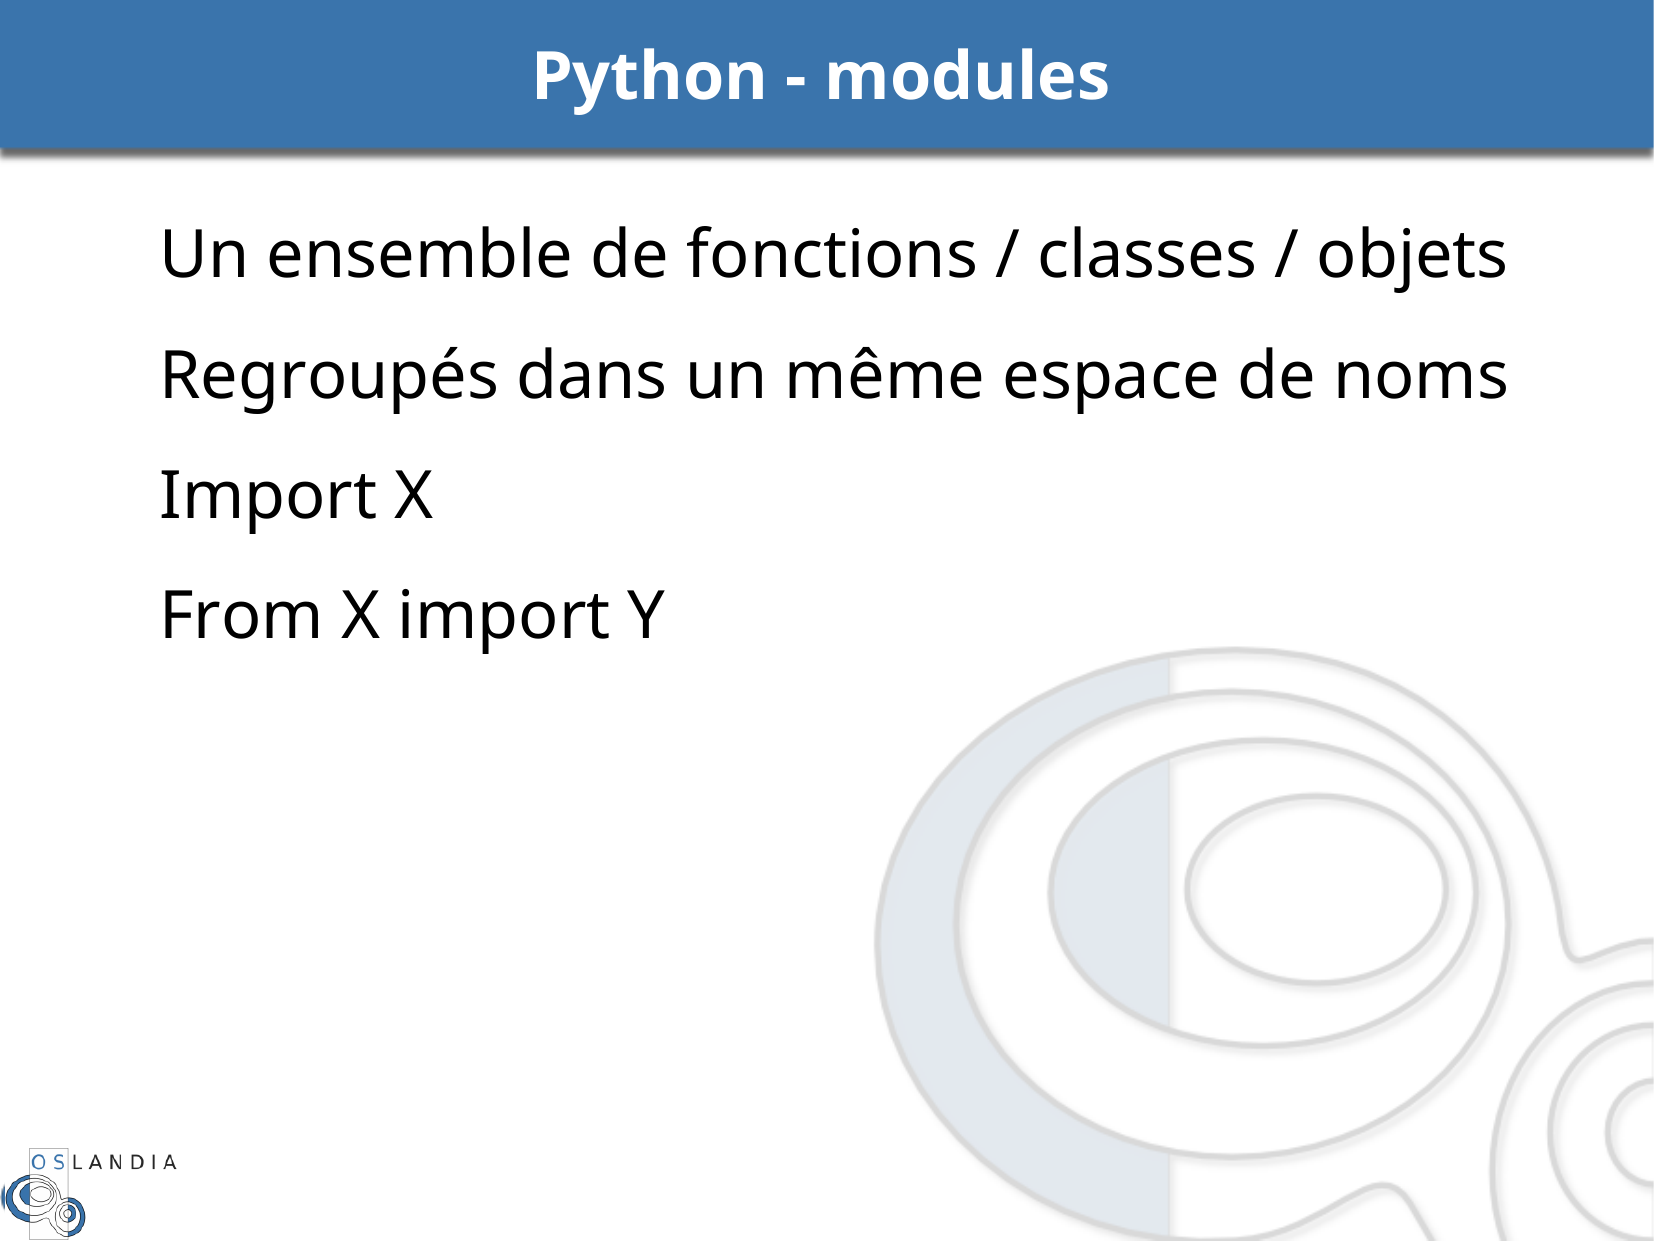

# Python - modules
Un ensemble de fonctions / classes / objets
Regroupés dans un même espace de noms
Import X
From X import Y